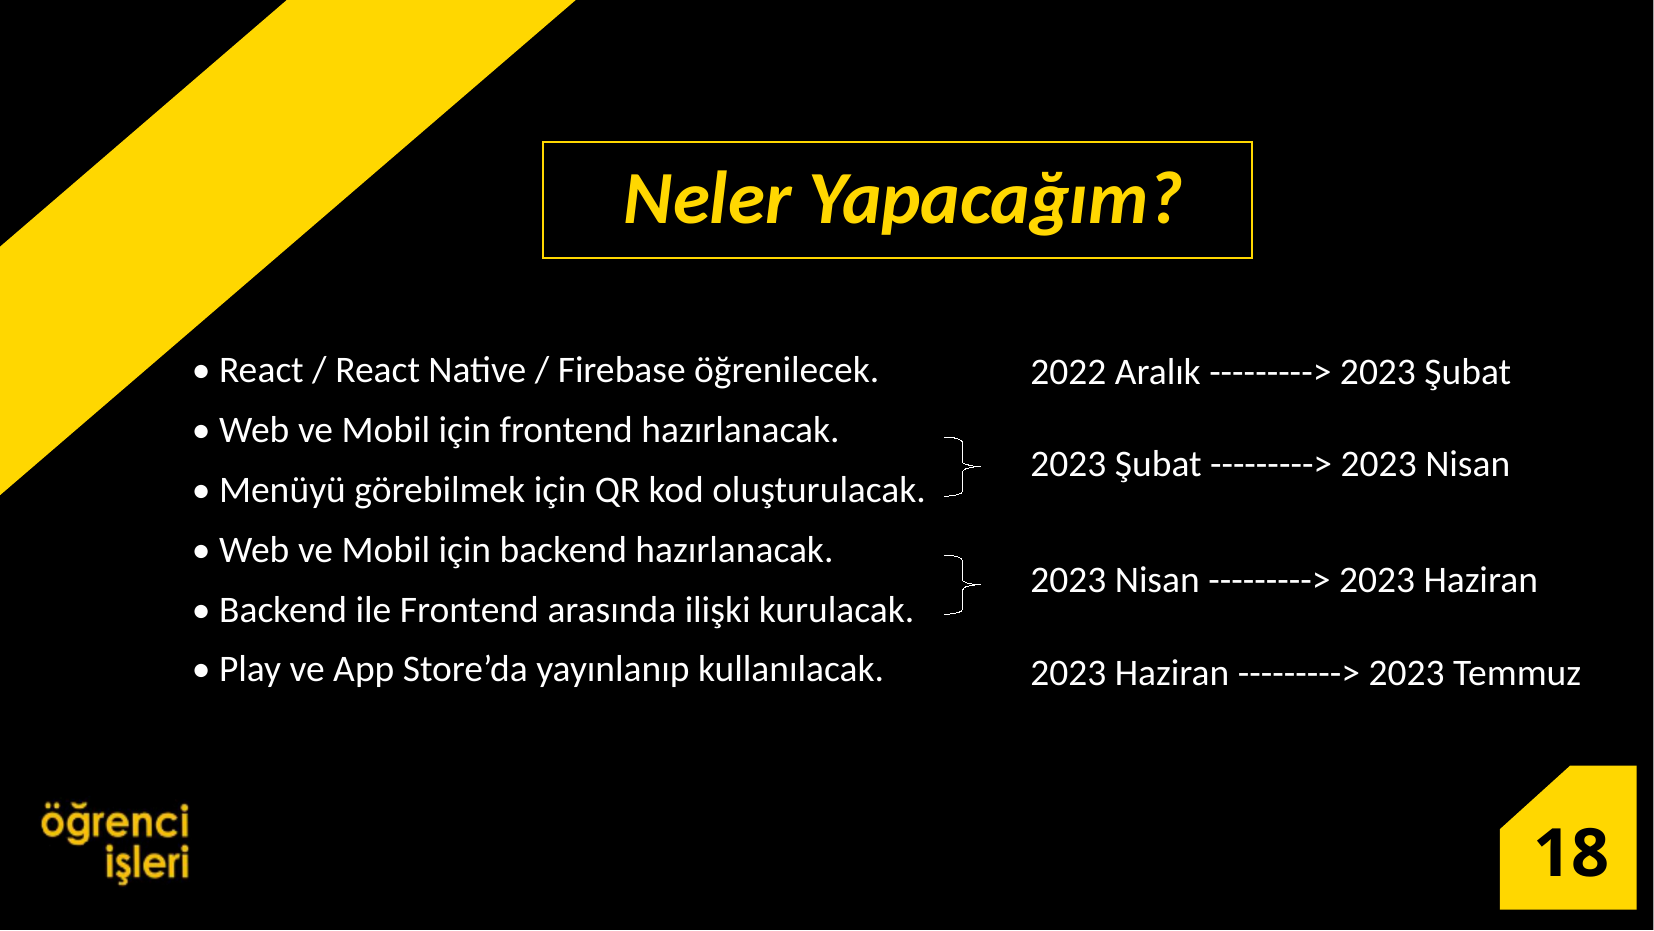

Neler Yapacağım?
• React / React Native / Firebase öğrenilecek.
• Web ve Mobil için frontend hazırlanacak.
• Menüyü görebilmek için QR kod oluşturulacak.
• Web ve Mobil için backend hazırlanacak.
• Backend ile Frontend arasında ilişki kurulacak.
• Play ve App Store’da yayınlanıp kullanılacak.
2022 Aralık ---------> 2023 Şubat
2023 Şubat ---------> 2023 Nisan
2023 Nisan ---------> 2023 Haziran
2023 Haziran ---------> 2023 Temmuz
18